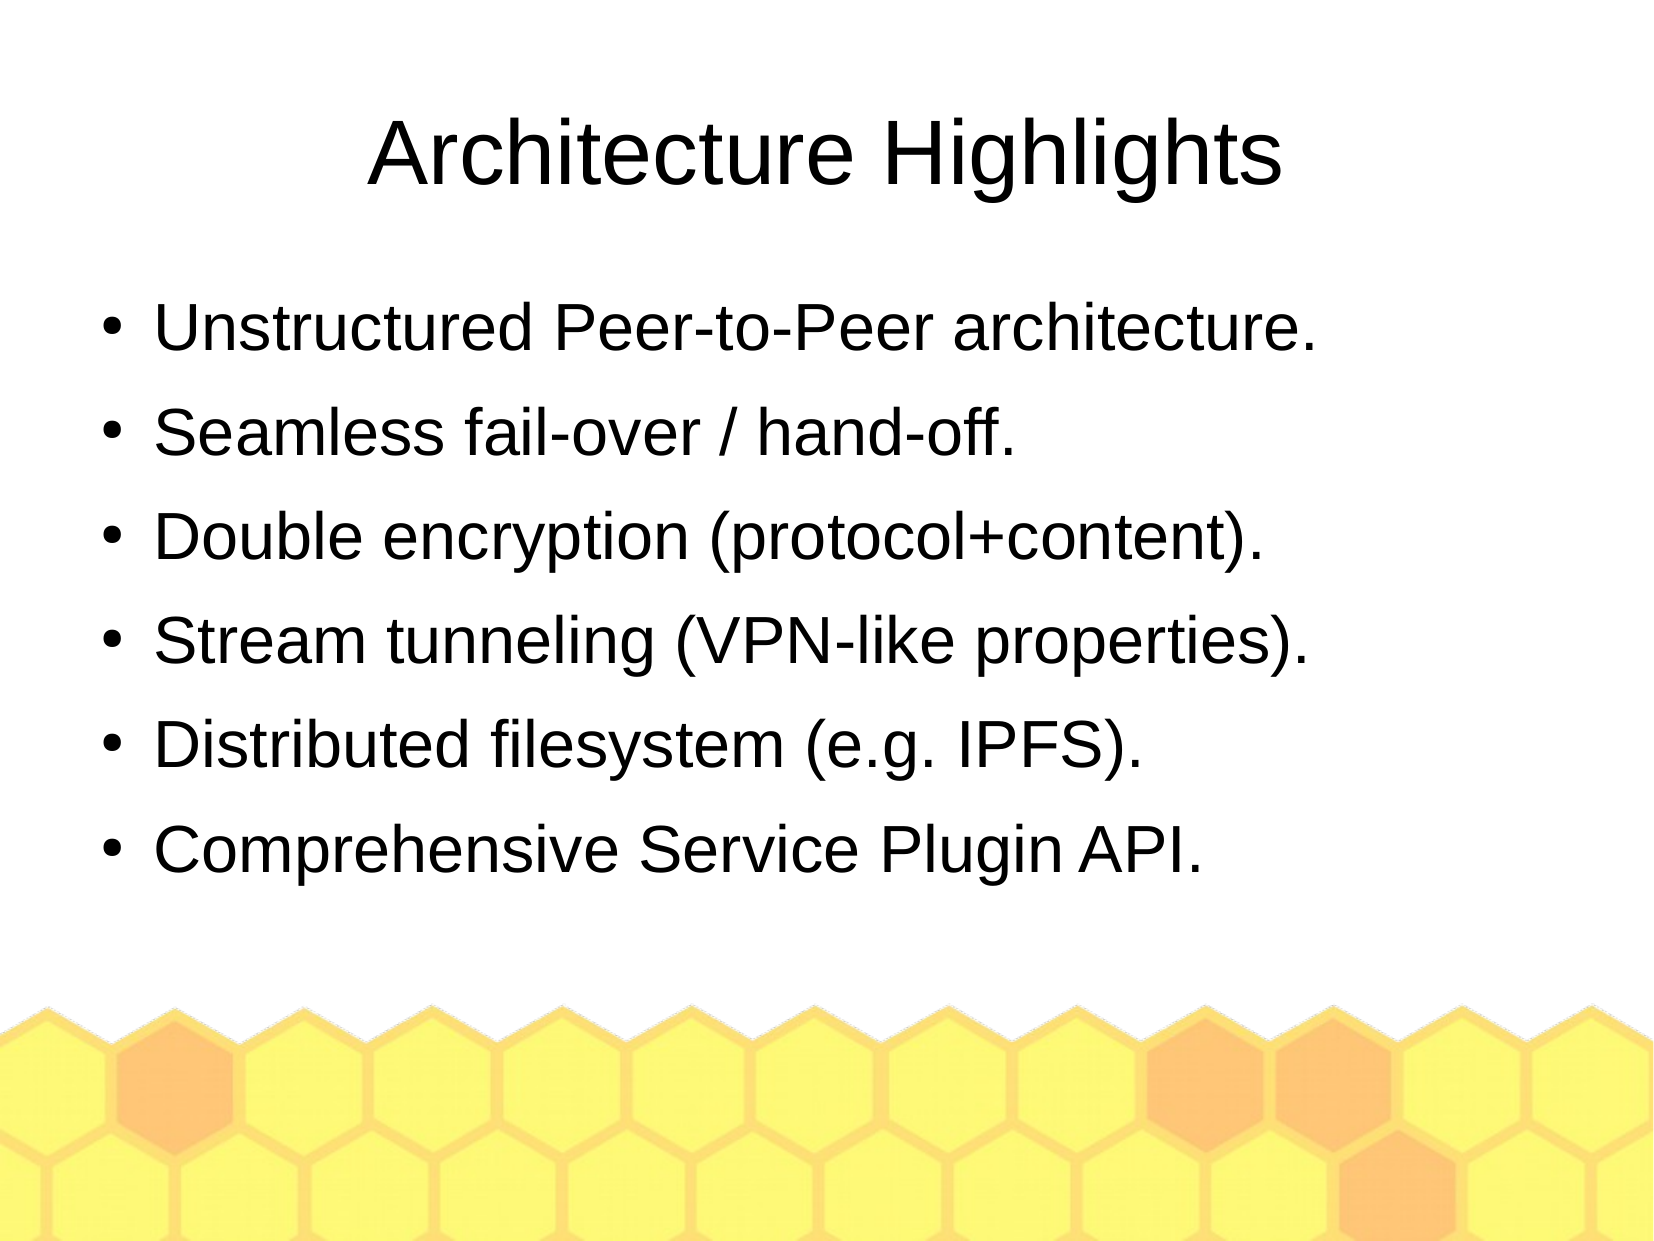

# Architecture Highlights
Unstructured Peer-to-Peer architecture.
Seamless fail-over / hand-off.
Double encryption (protocol+content).
Stream tunneling (VPN-like properties).
Distributed filesystem (e.g. IPFS).
Comprehensive Service Plugin API.